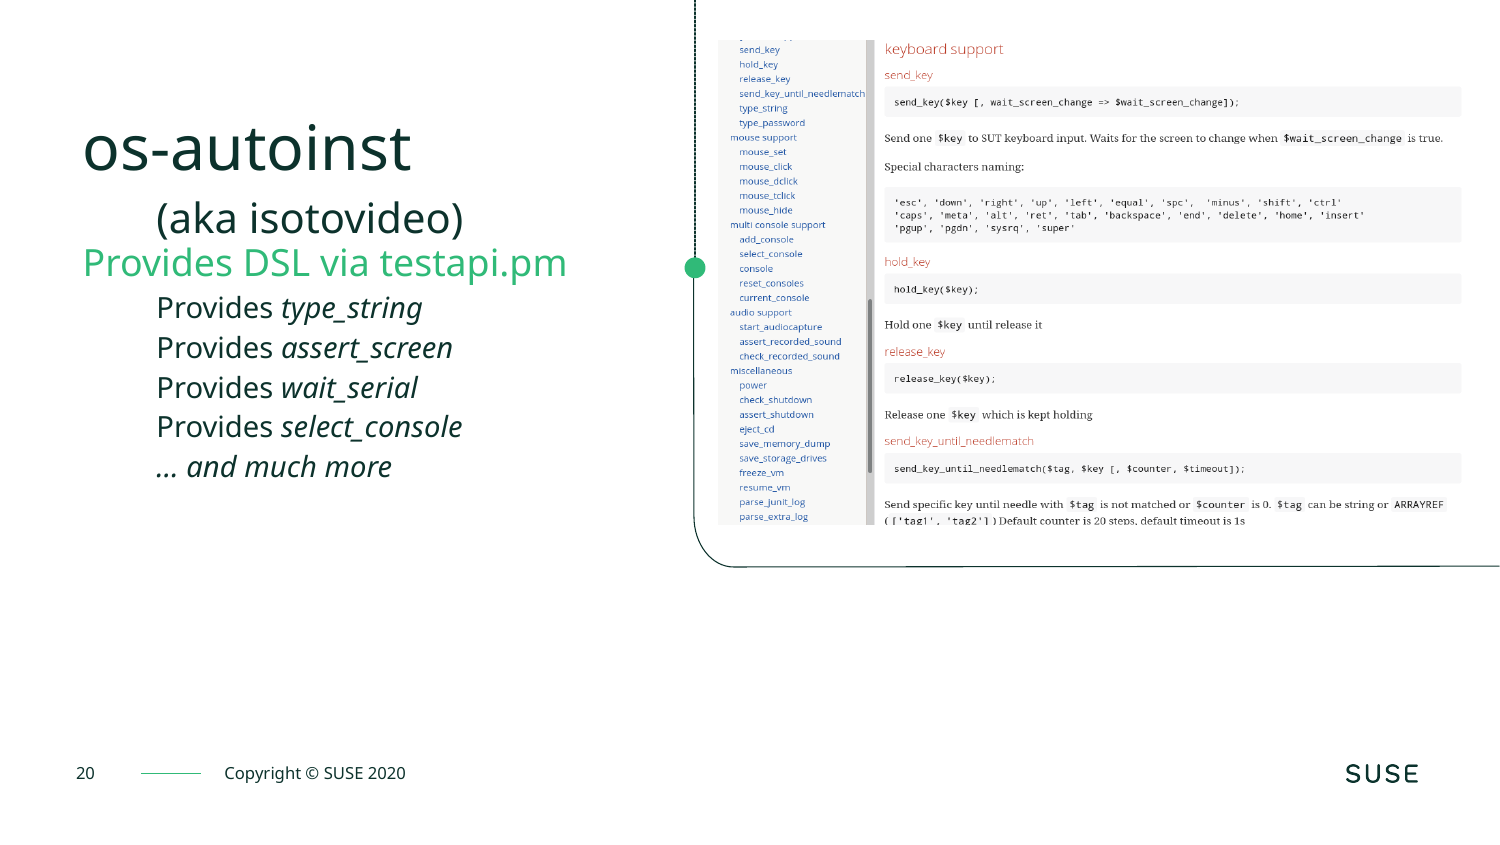

# os-autoinst (aka isotovideo)
Provides DSL via testapi.pm
	Provides type_string
	Provides assert_screen
	Provides wait_serial
	Provides select_console
	… and much more